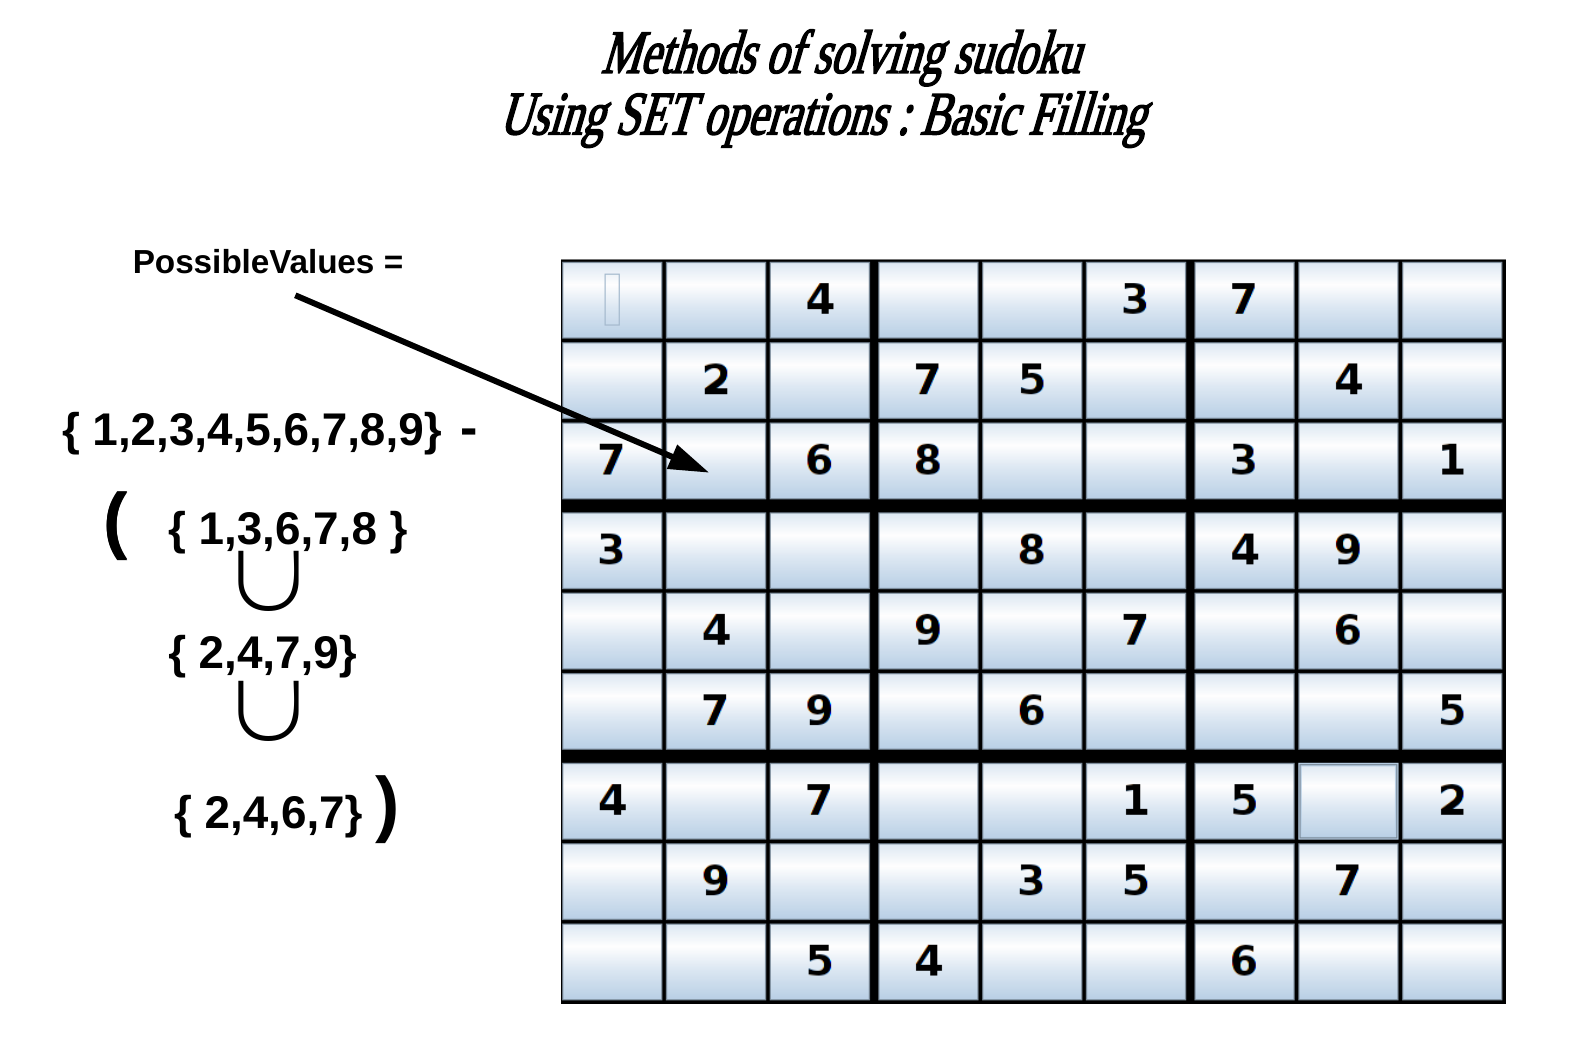

Methods of solving sudoku
Using SET operations : Basic Filling
PossibleValues =
{ 1,2,3,4,5,6,7,8,9} -
( { 1,3,6,7,8 }
(
∪
{ 2,4,7,9}
∪
{ 2,4,6,7} )